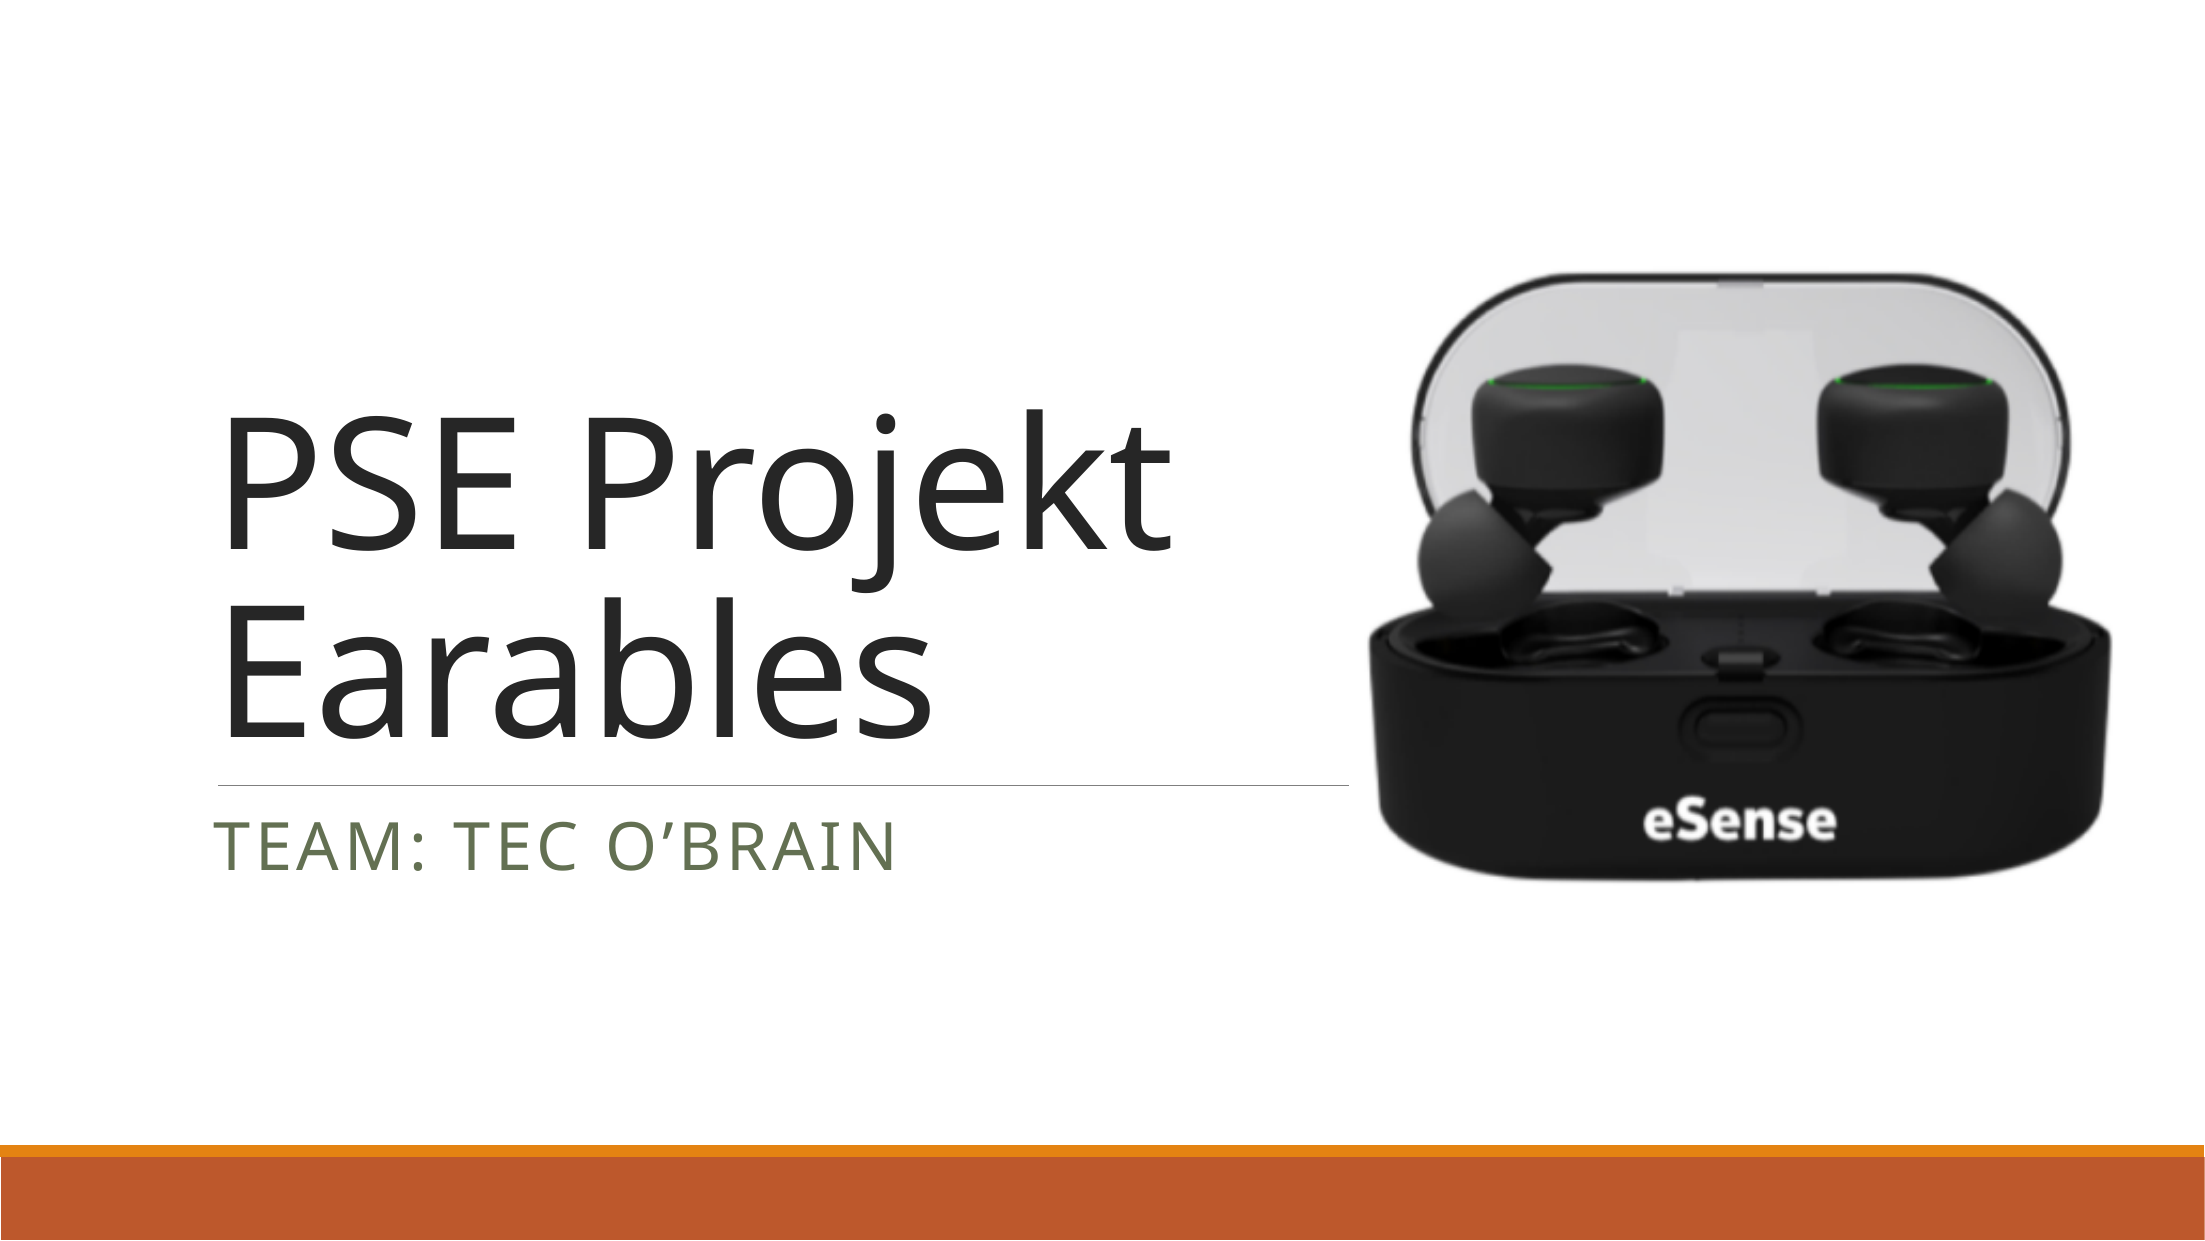

# PSE Projekt Earables
Team: Tec o’Brain